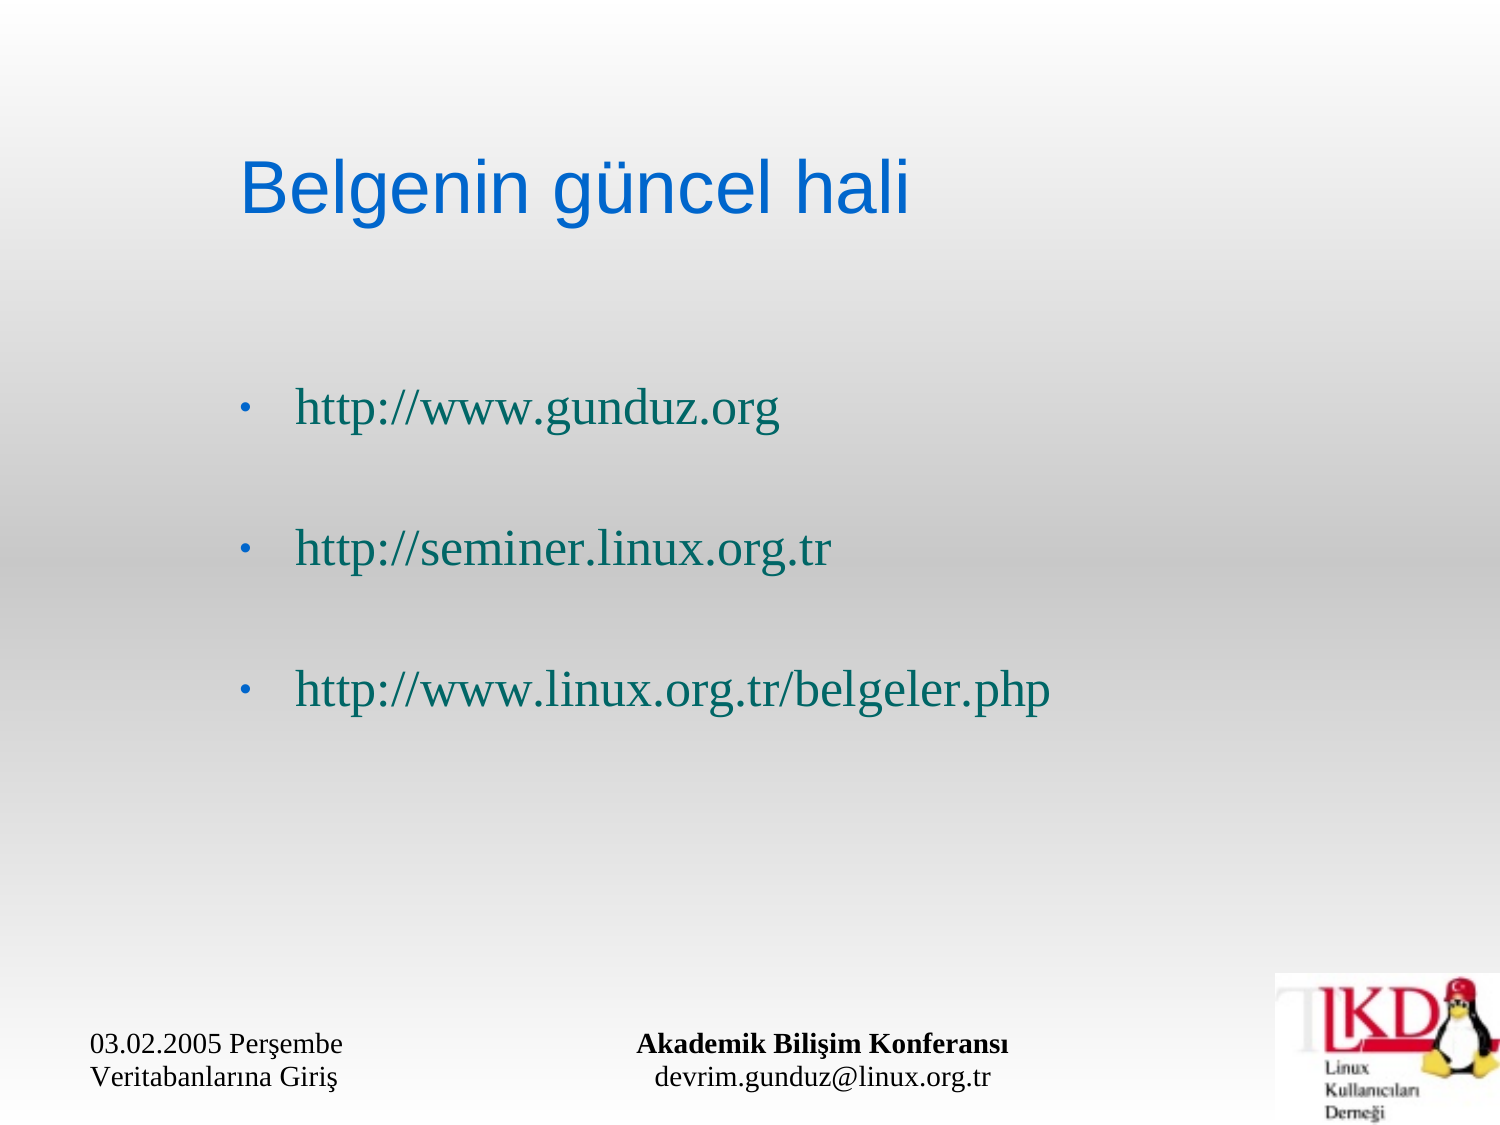

# Belgenin güncel hali
http://www.gunduz.org
http://seminer.linux.org.tr
http://www.linux.org.tr/belgeler.php